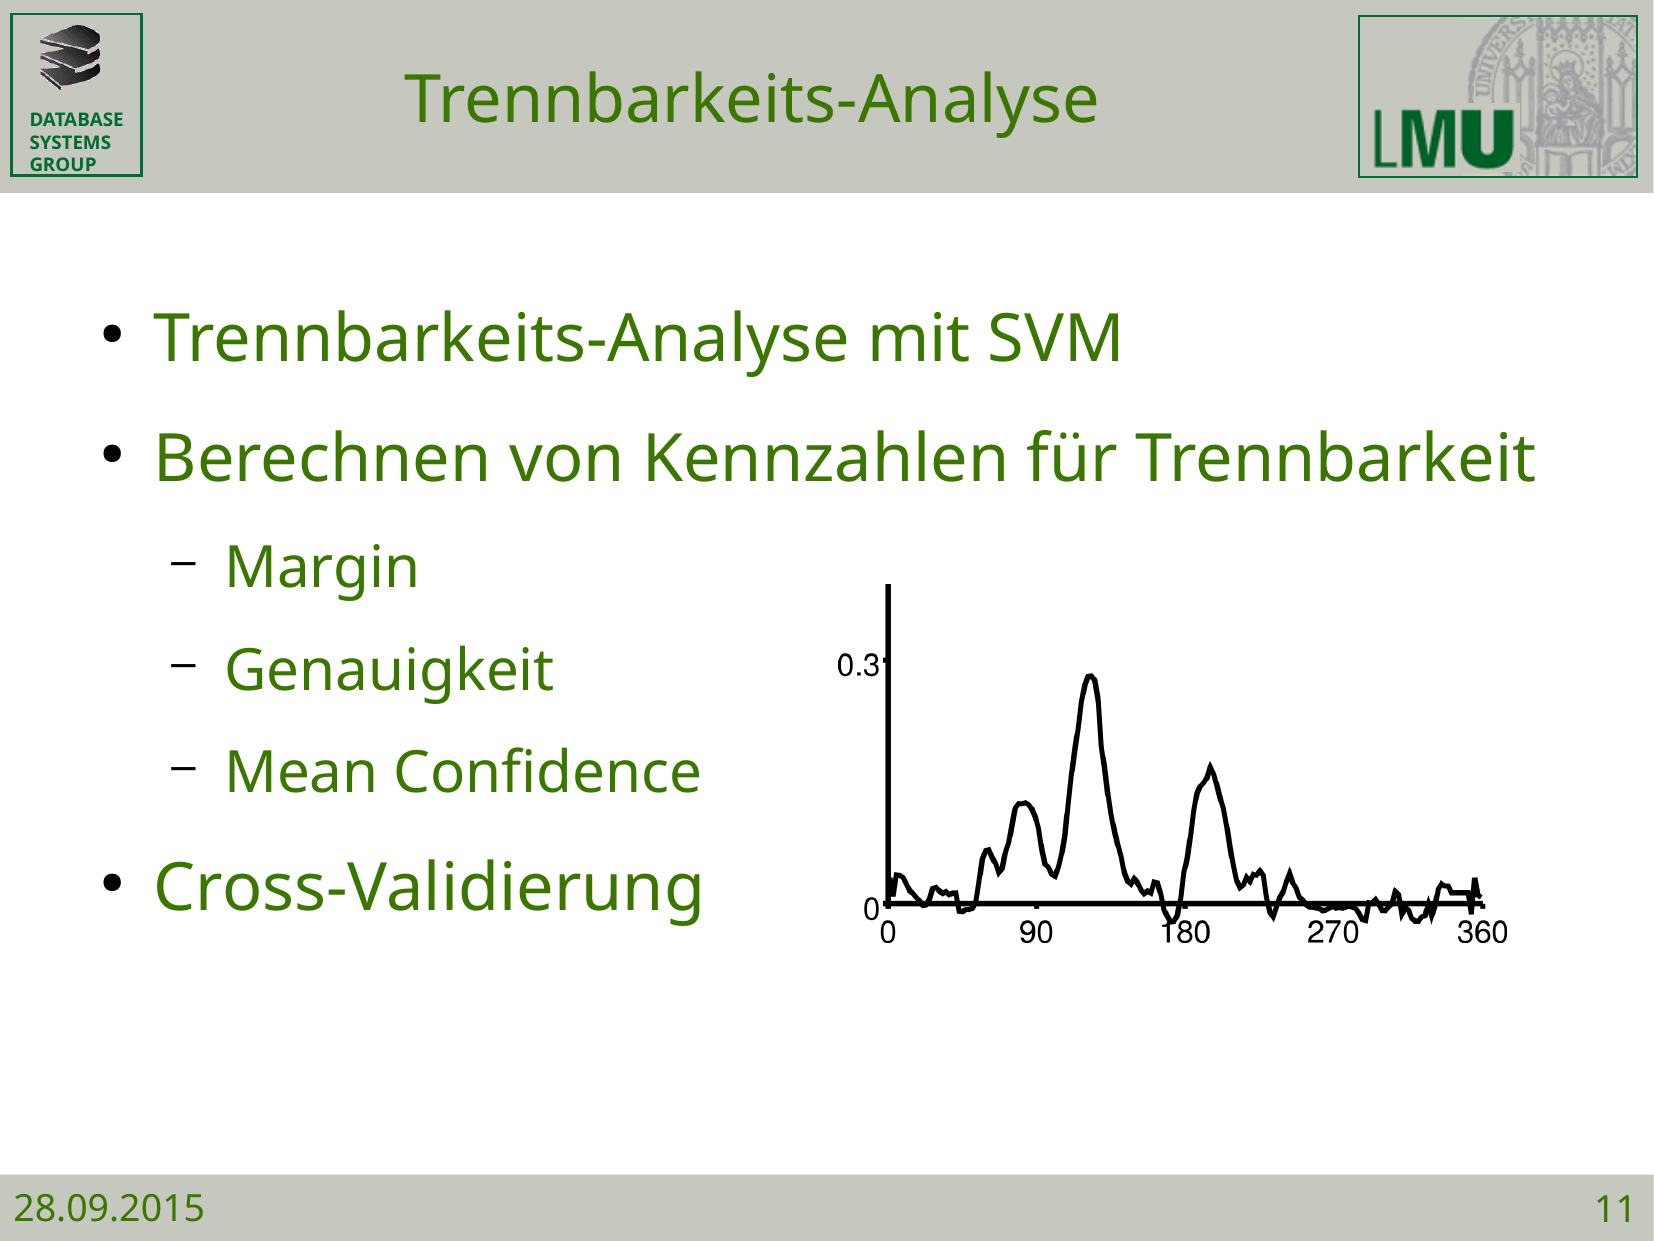

# Trennbarkeits-Analyse
Trennbarkeits-Analyse mit SVM
Berechnen von Kennzahlen für Trennbarkeit
Margin
Genauigkeit
Mean Confidence
Cross-Validierung
28.09.2015
11